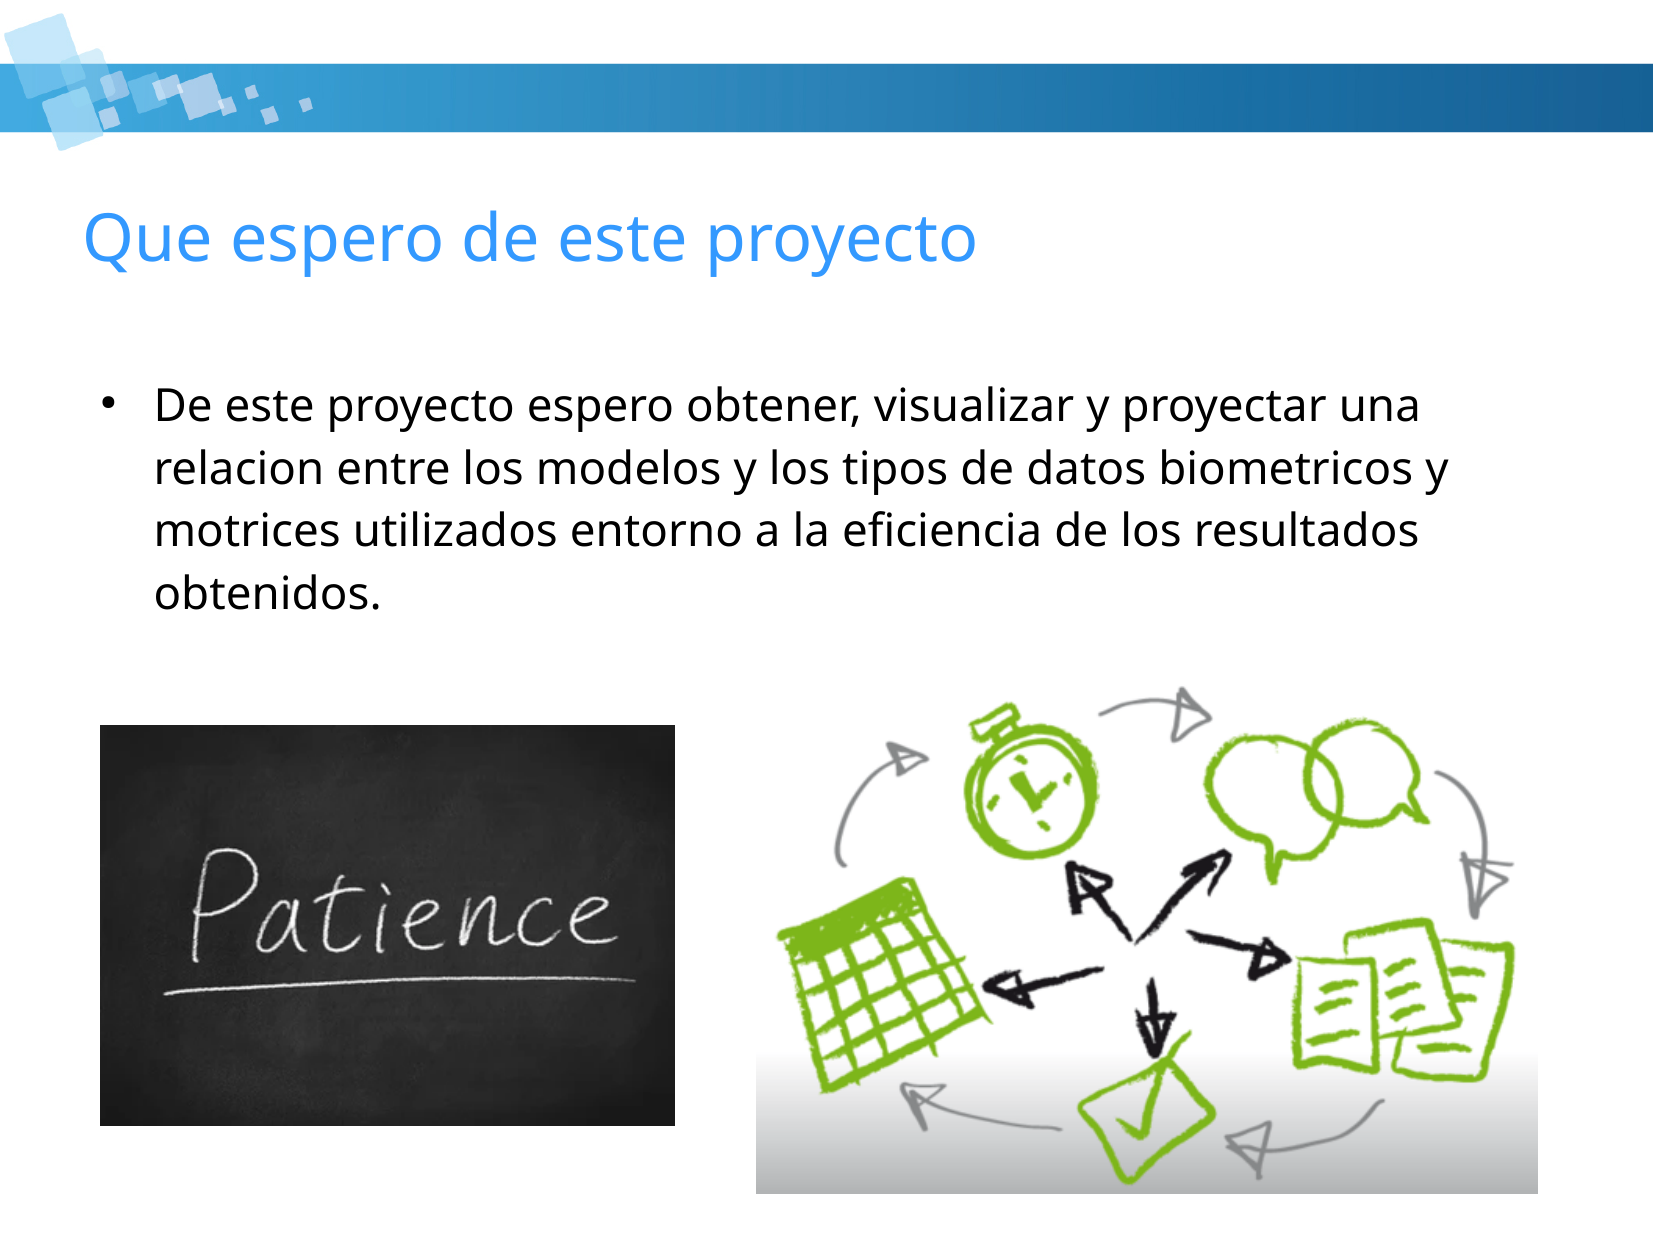

# Que espero de este proyecto
De este proyecto espero obtener, visualizar y proyectar una relacion entre los modelos y los tipos de datos biometricos y motrices utilizados entorno a la eficiencia de los resultados obtenidos.